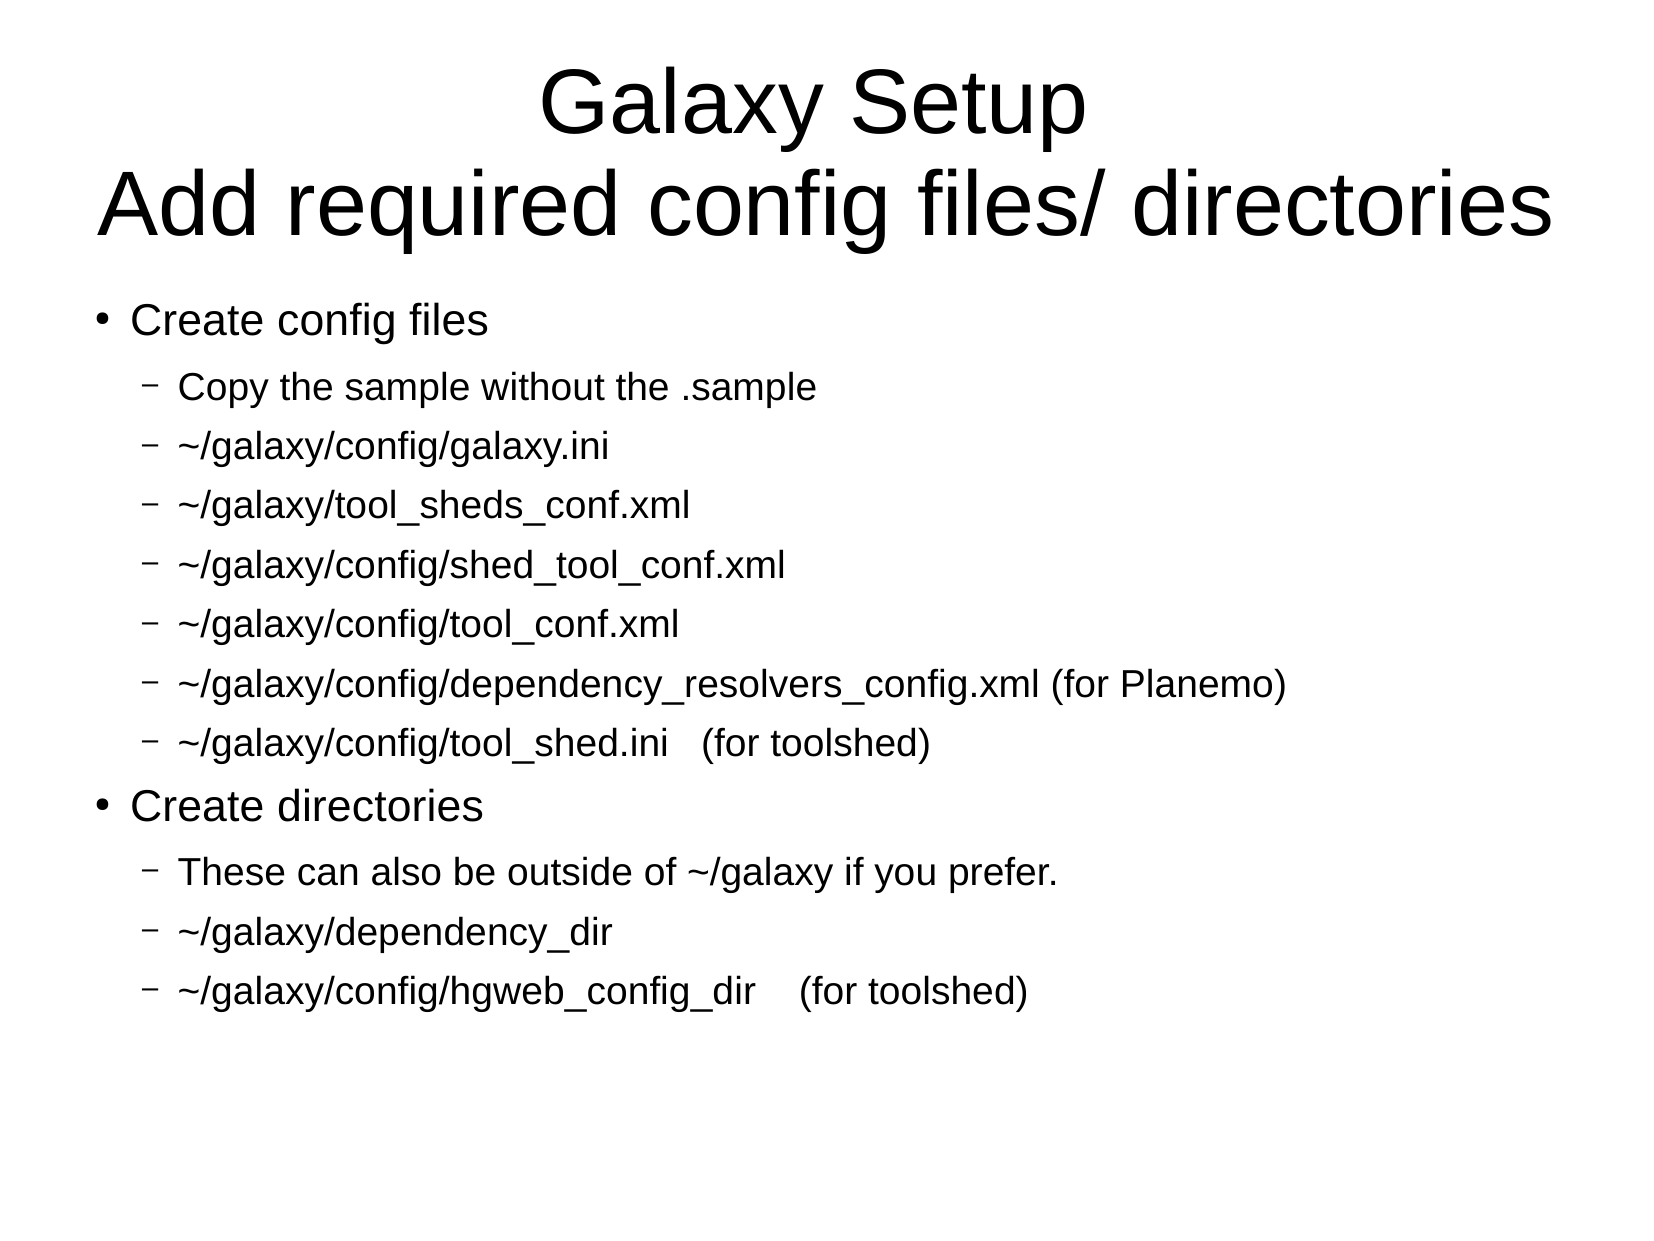

# Galaxy Setup Add required config files/ directories
Create config files
Copy the sample without the .sample
~/galaxy/config/galaxy.ini
~/galaxy/tool_sheds_conf.xml
~/galaxy/config/shed_tool_conf.xml
~/galaxy/config/tool_conf.xml
~/galaxy/config/dependency_resolvers_config.xml (for Planemo)
~/galaxy/config/tool_shed.ini (for toolshed)
Create directories
These can also be outside of ~/galaxy if you prefer.
~/galaxy/dependency_dir
~/galaxy/config/hgweb_config_dir (for toolshed)